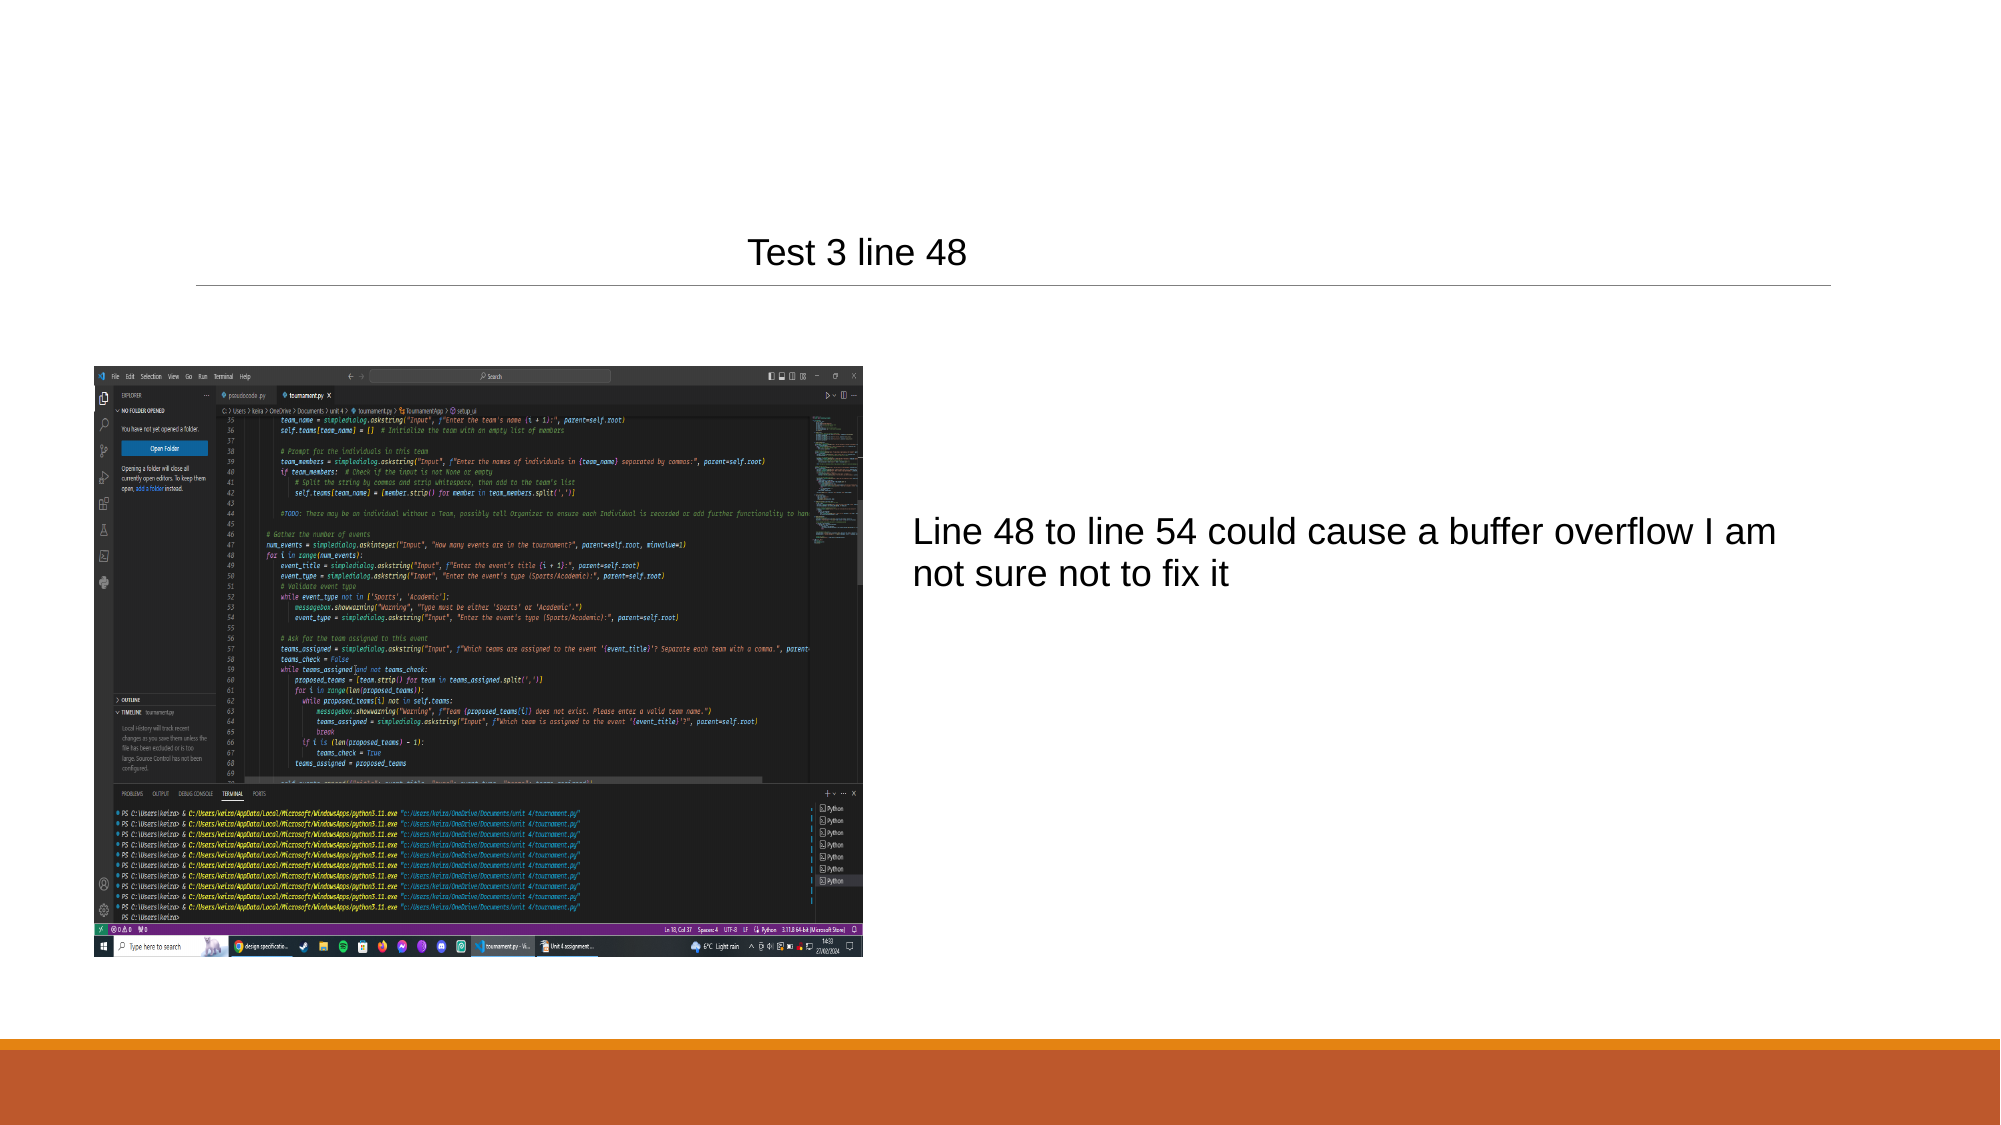

Test 3 line 48
Line 48 to line 54 could cause a buffer overflow I am not sure not to fix it